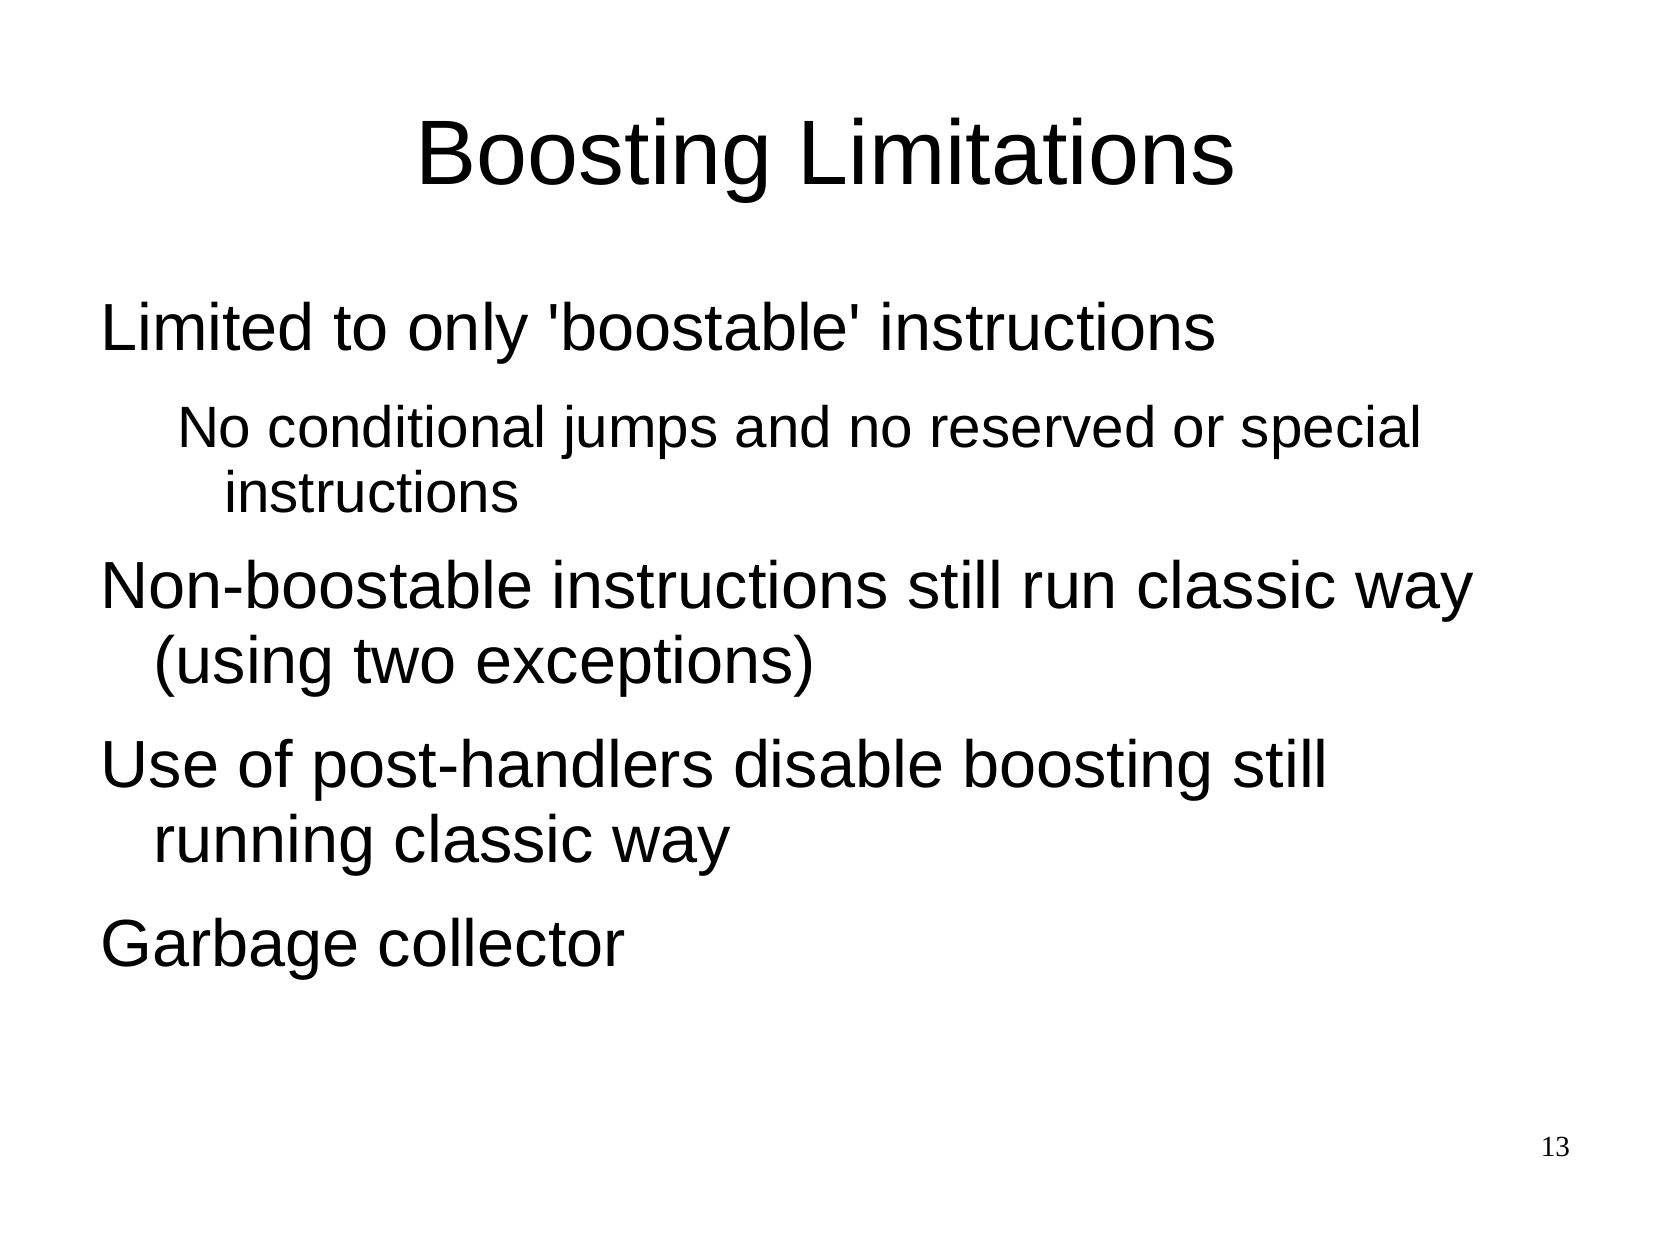

# Boosting Limitations
Limited to only 'boostable' instructions
No conditional jumps and no reserved or special instructions
Non-boostable instructions still run classic way (using two exceptions)
Use of post-handlers disable boosting still running classic way
Garbage collector
13